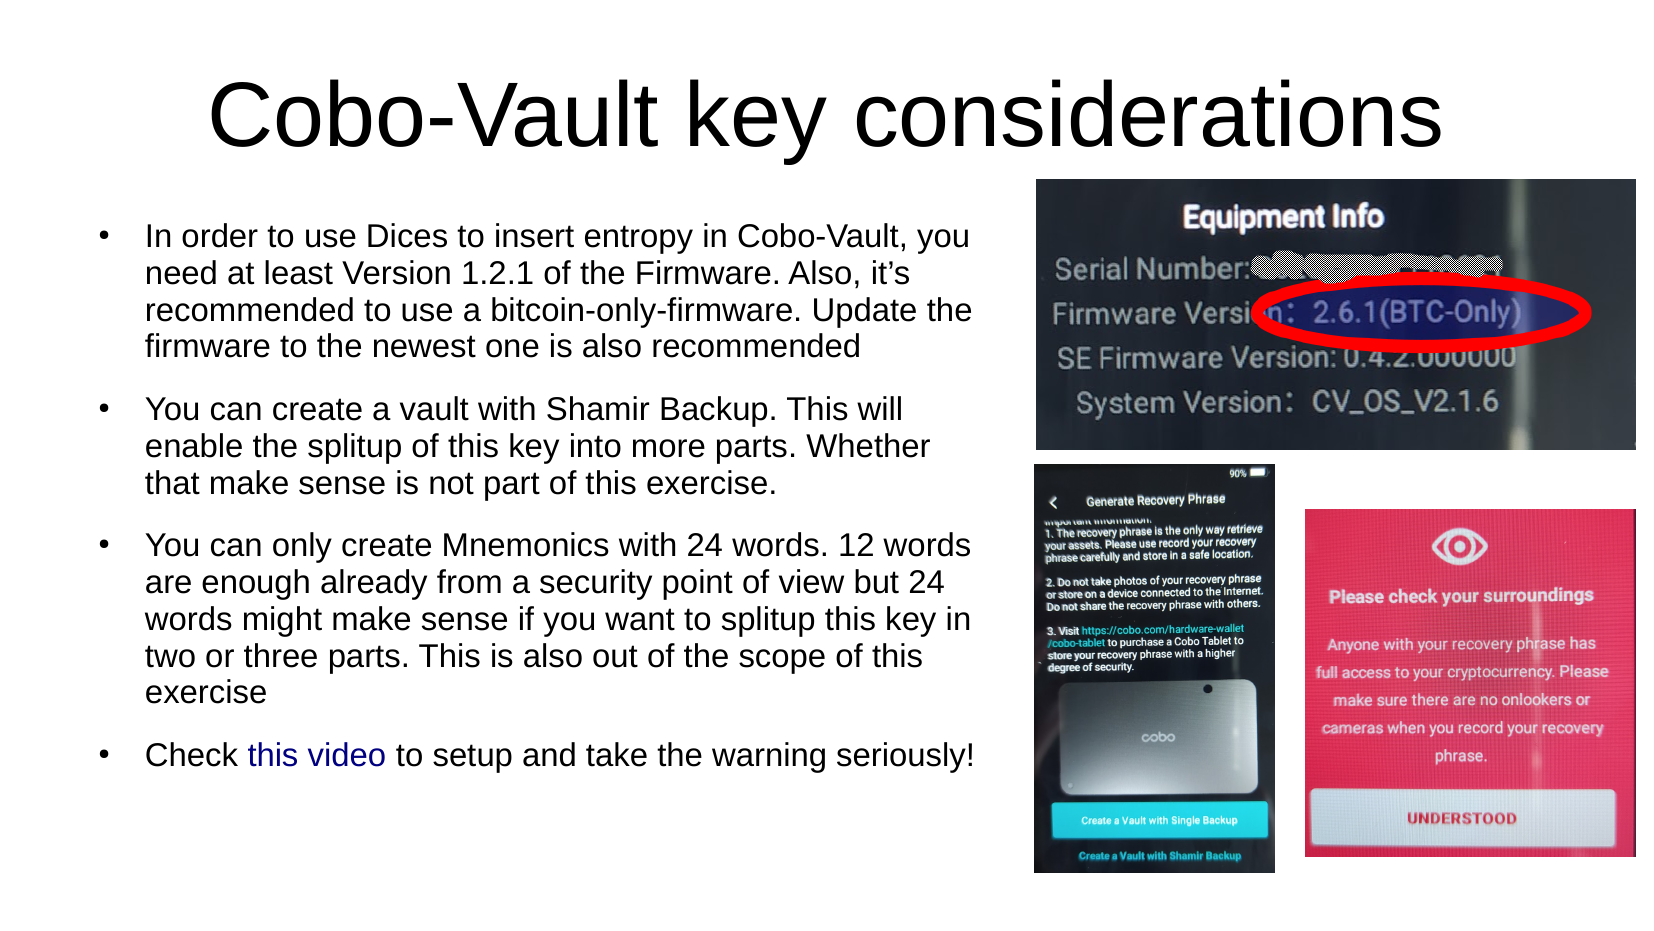

# Cobo-Vault key considerations
In order to use Dices to insert entropy in Cobo-Vault, you need at least Version 1.2.1 of the Firmware. Also, it’s recommended to use a bitcoin-only-firmware. Update the firmware to the newest one is also recommended
You can create a vault with Shamir Backup. This will enable the splitup of this key into more parts. Whether that make sense is not part of this exercise.
You can only create Mnemonics with 24 words. 12 words are enough already from a security point of view but 24 words might make sense if you want to splitup this key in two or three parts. This is also out of the scope of this exercise
Check this video to setup and take the warning seriously!